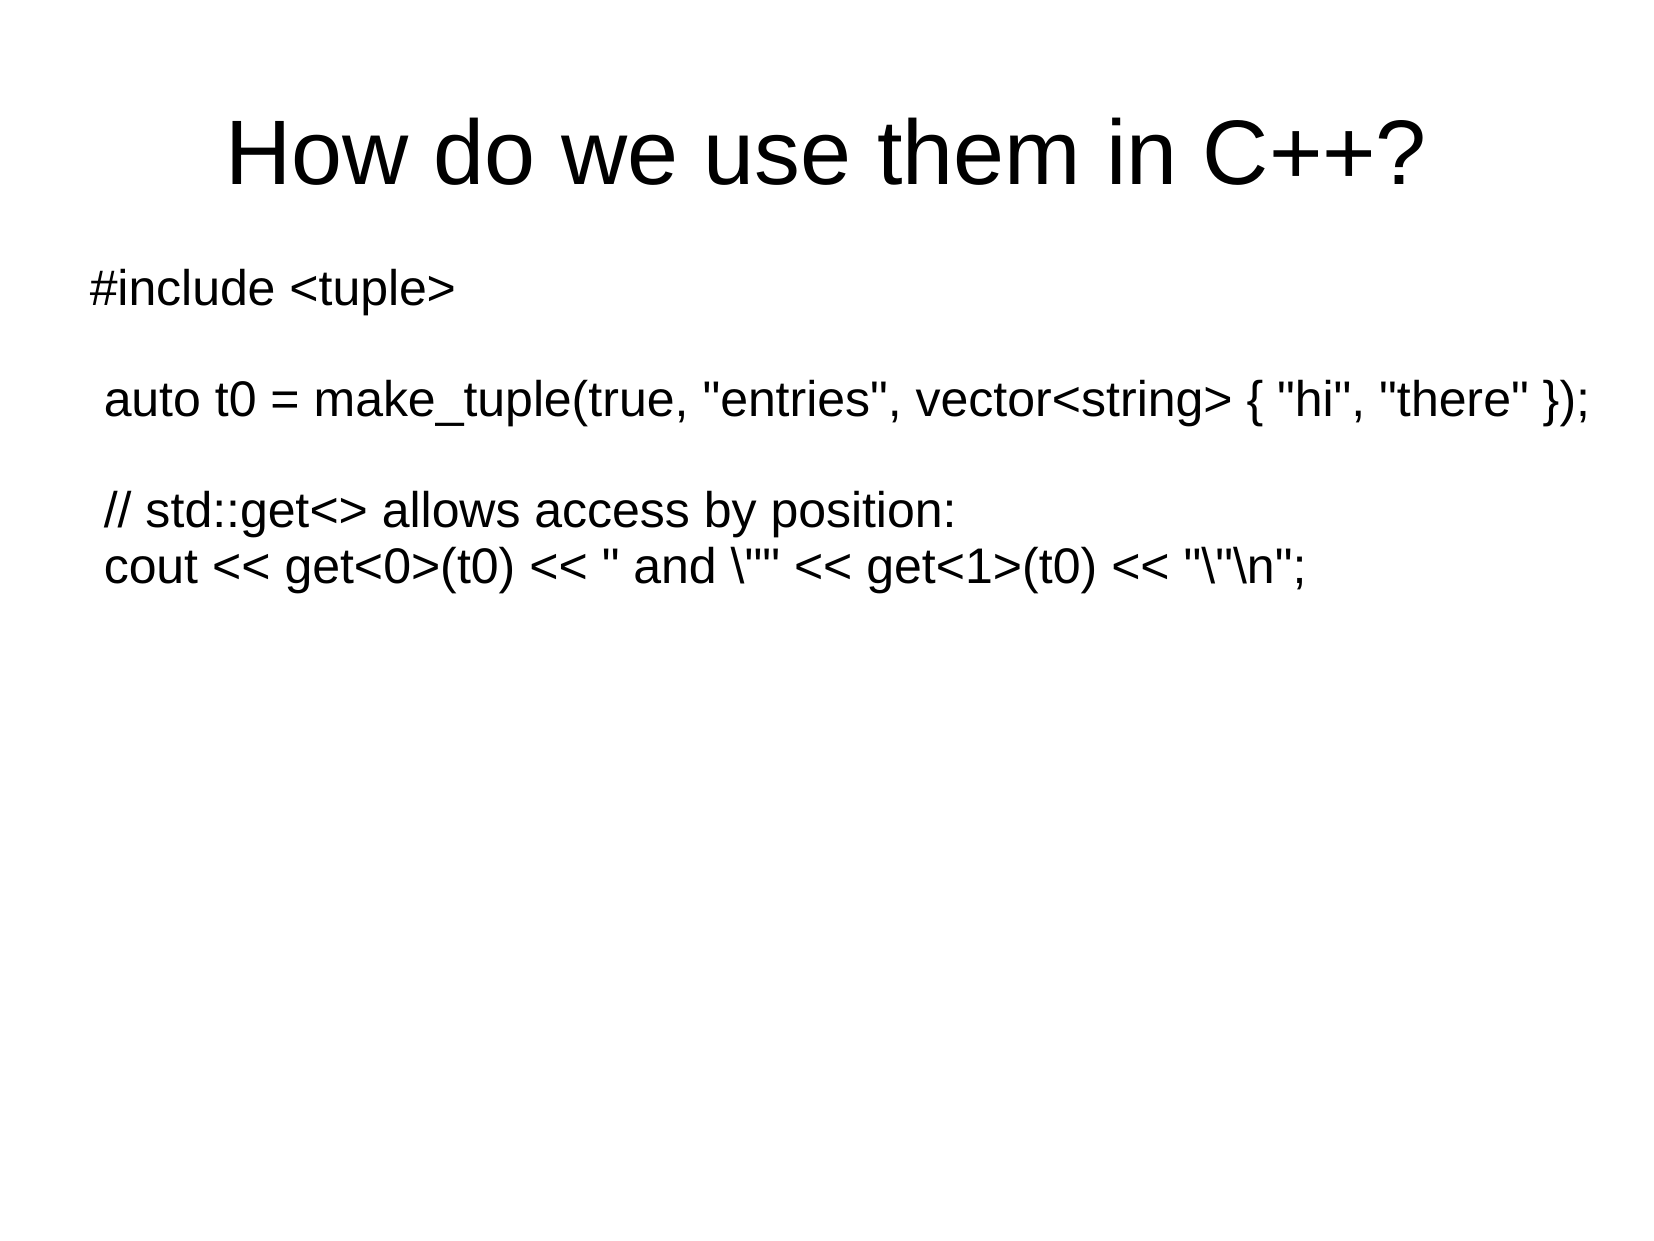

# How do we use them in C++?
#include <tuple>
 auto t0 = make_tuple(true, "entries", vector<string> { "hi", "there" });
 // std::get<> allows access by position:
 cout << get<0>(t0) << " and \"" << get<1>(t0) << "\"\n";